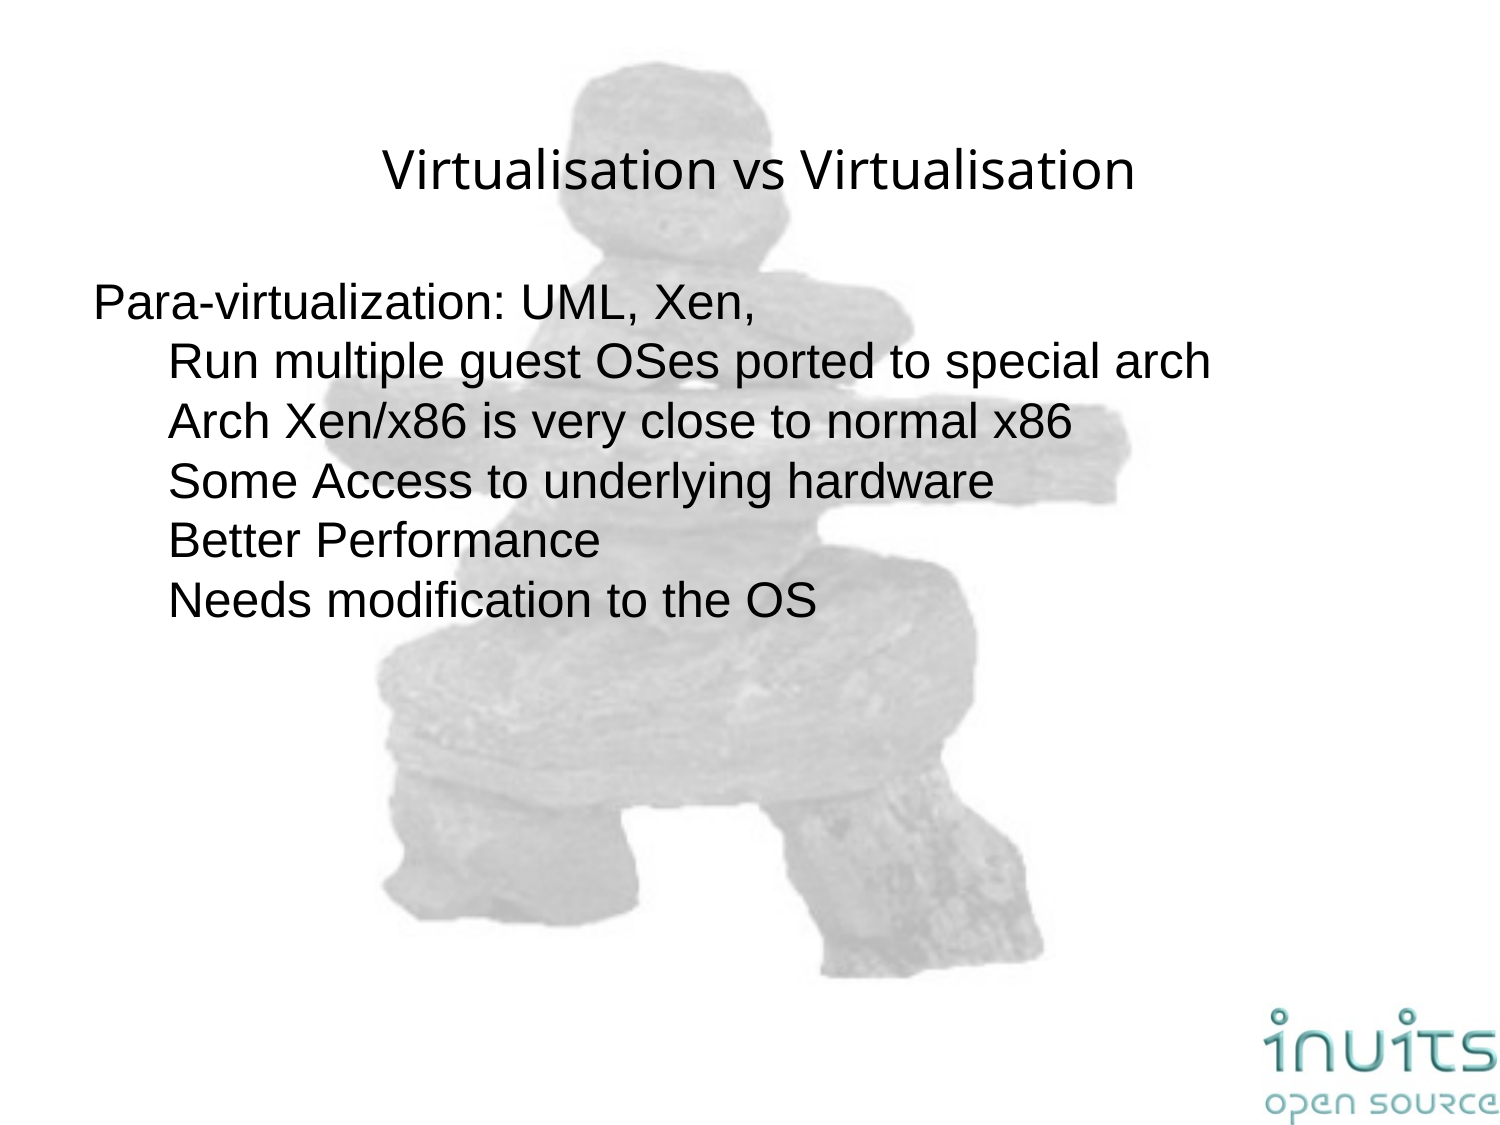

# Virtualisation vs Virtualisation
Para-virtualization: UML, Xen,
Run multiple guest OSes ported to special arch
Arch Xen/x86 is very close to normal x86
Some Access to underlying hardware
Better Performance
Needs modification to the OS